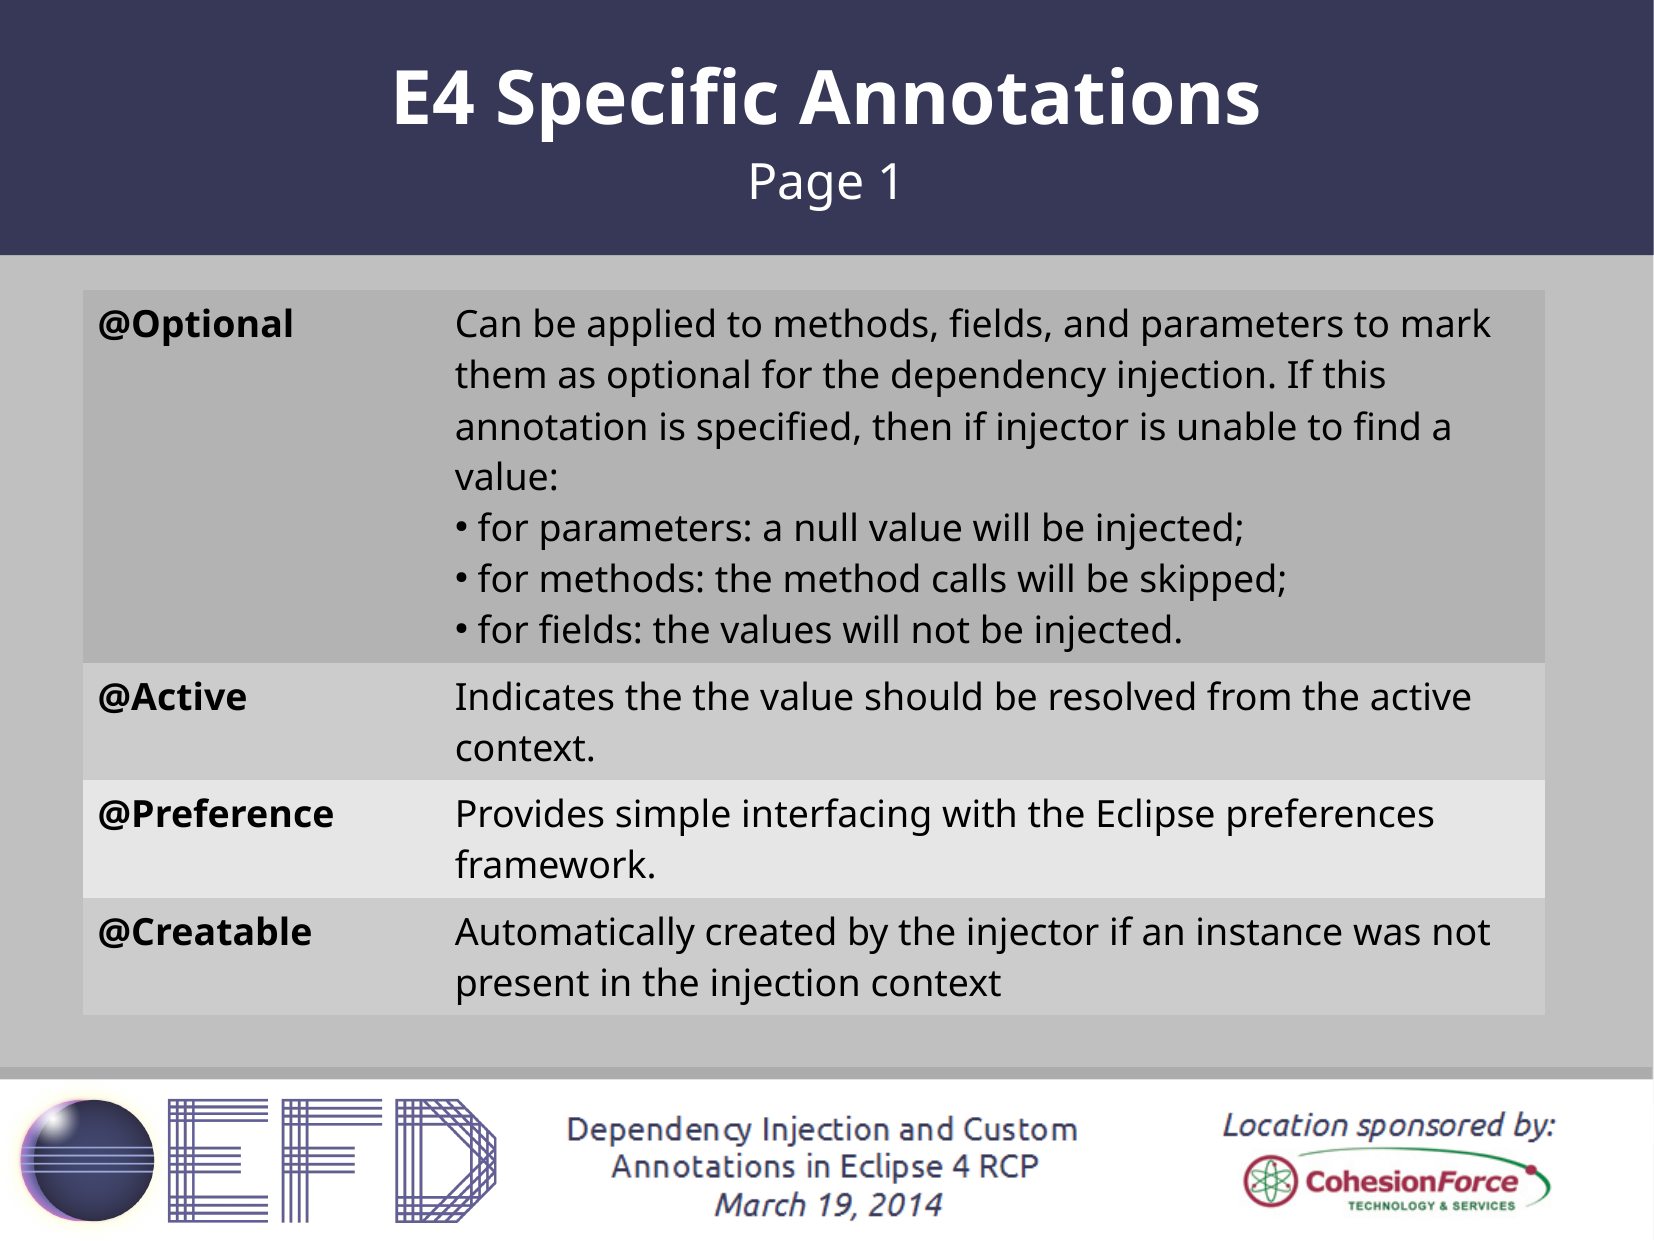

# E4 Specific Annotations Page 1
| @Optional | Can be applied to methods, fields, and parameters to mark them as optional for the dependency injection. If this annotation is specified, then if injector is unable to find a value: for parameters: a null value will be injected; for methods: the method calls will be skipped; for fields: the values will not be injected. |
| --- | --- |
| @Active | Indicates the the value should be resolved from the active context. |
| @Preference | Provides simple interfacing with the Eclipse preferences framework. |
| @Creatable | Automatically created by the injector if an instance was not present in the injection context |